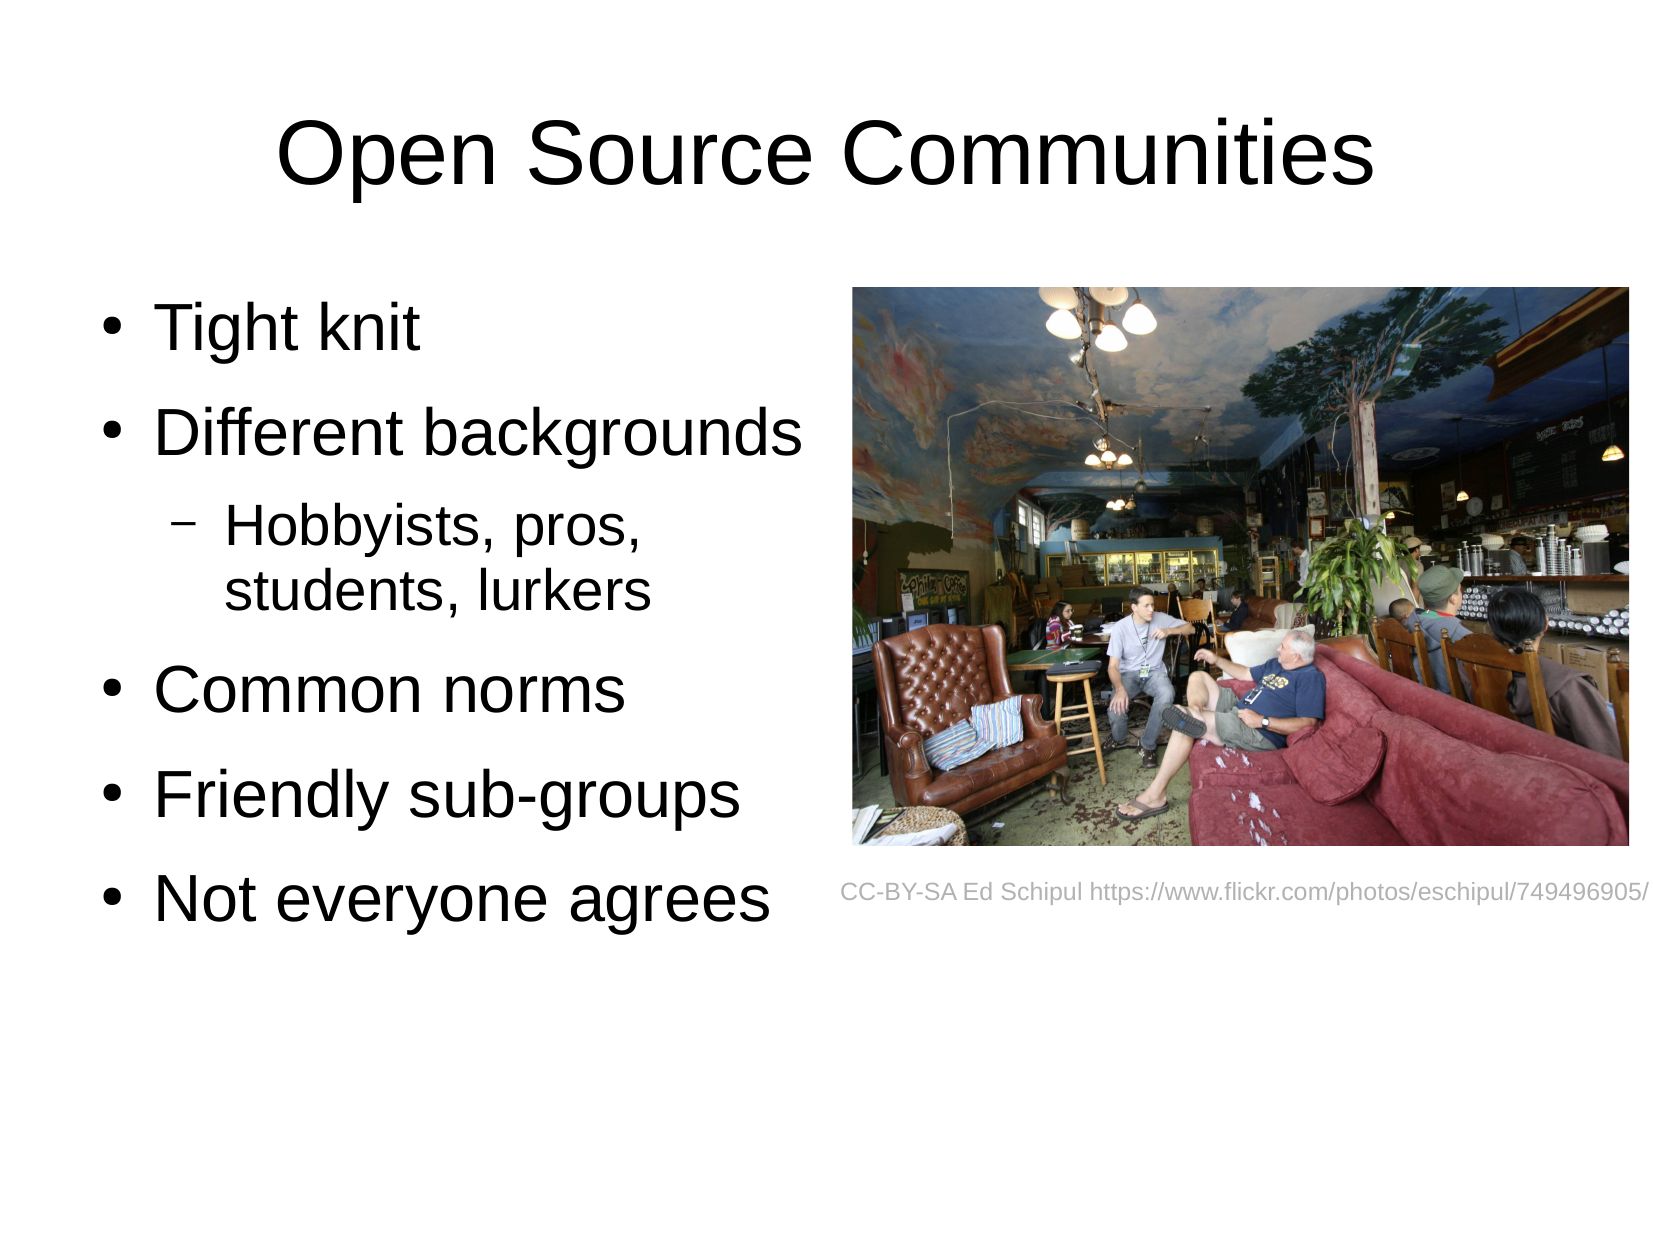

# Open Source Communities
Tight knit
Different backgrounds
Hobbyists, pros,
students, lurkers
Common norms
Friendly sub-groups
Not everyone agrees
CC-BY-SA Ed Schipul https://www.flickr.com/photos/eschipul/749496905/